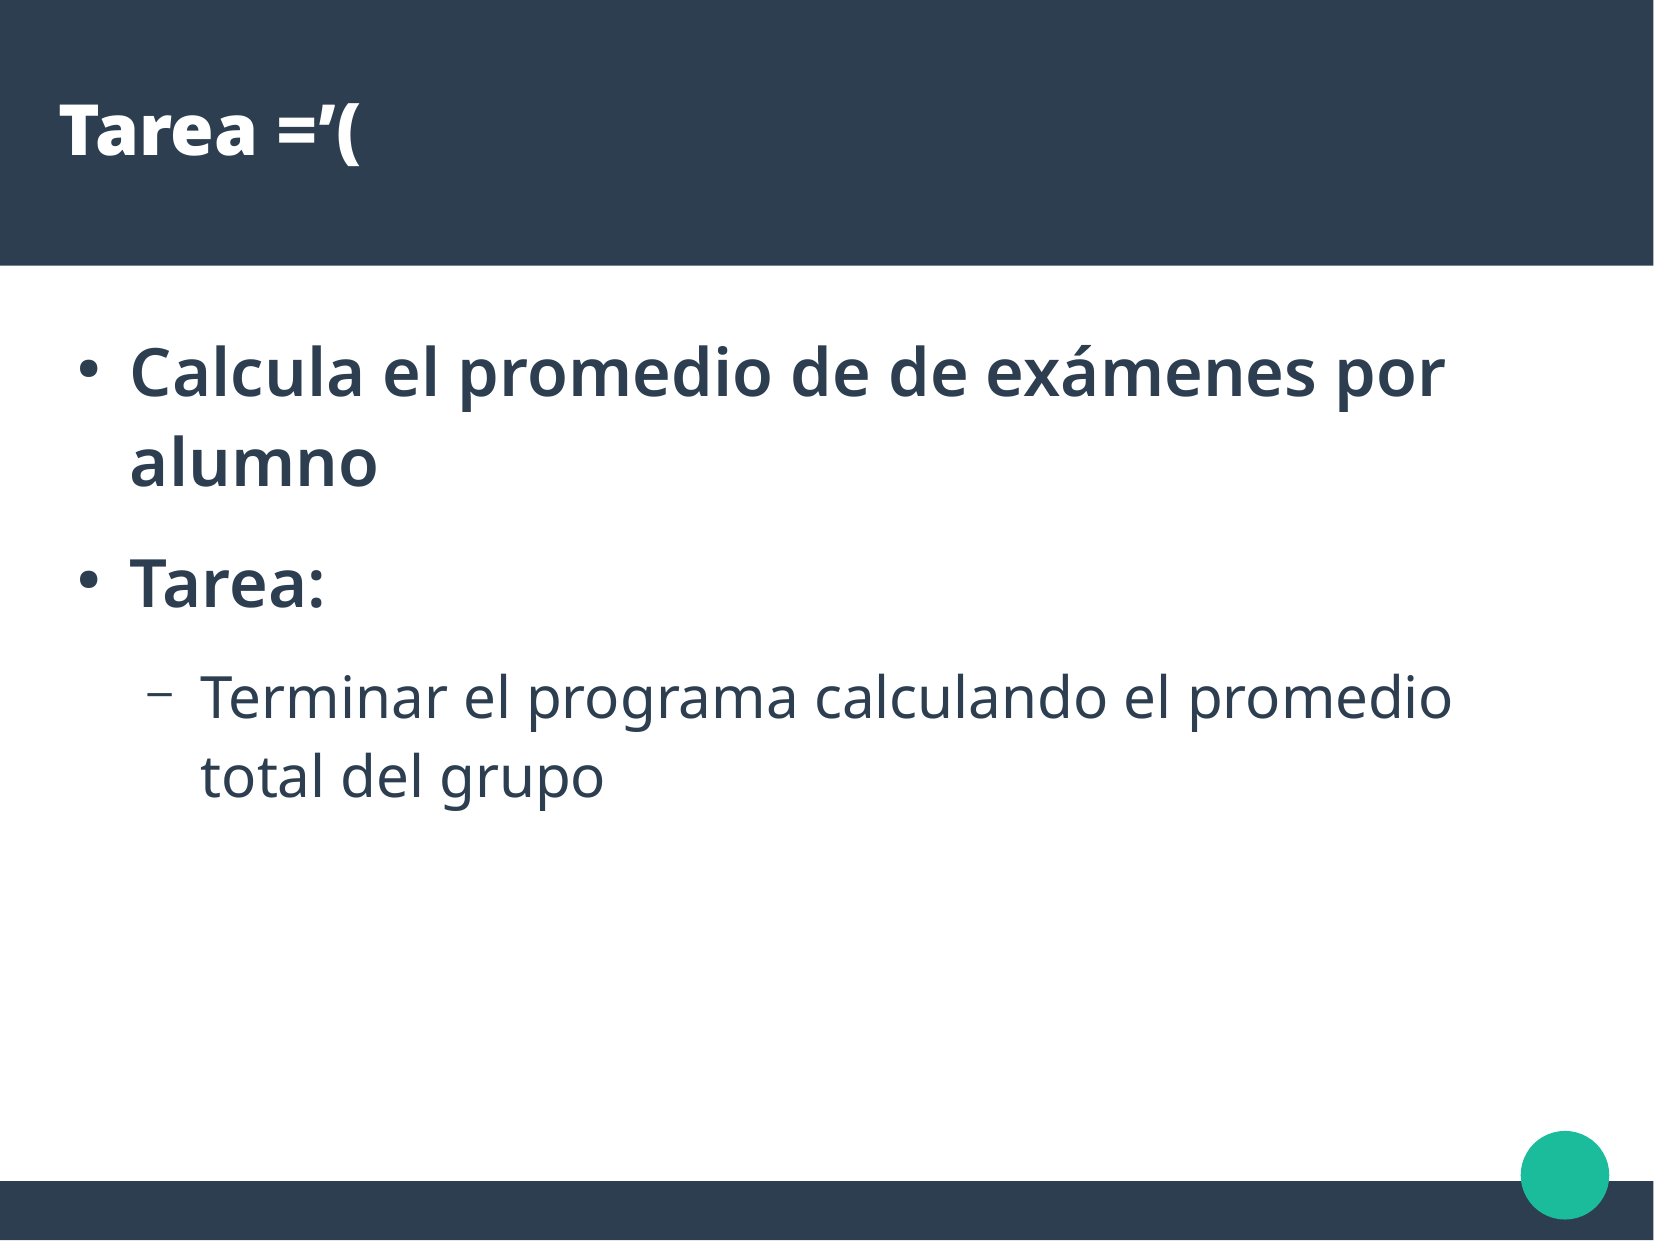

# Tarea =’(
Calcula el promedio de de exámenes por alumno
Tarea:
Terminar el programa calculando el promedio total del grupo